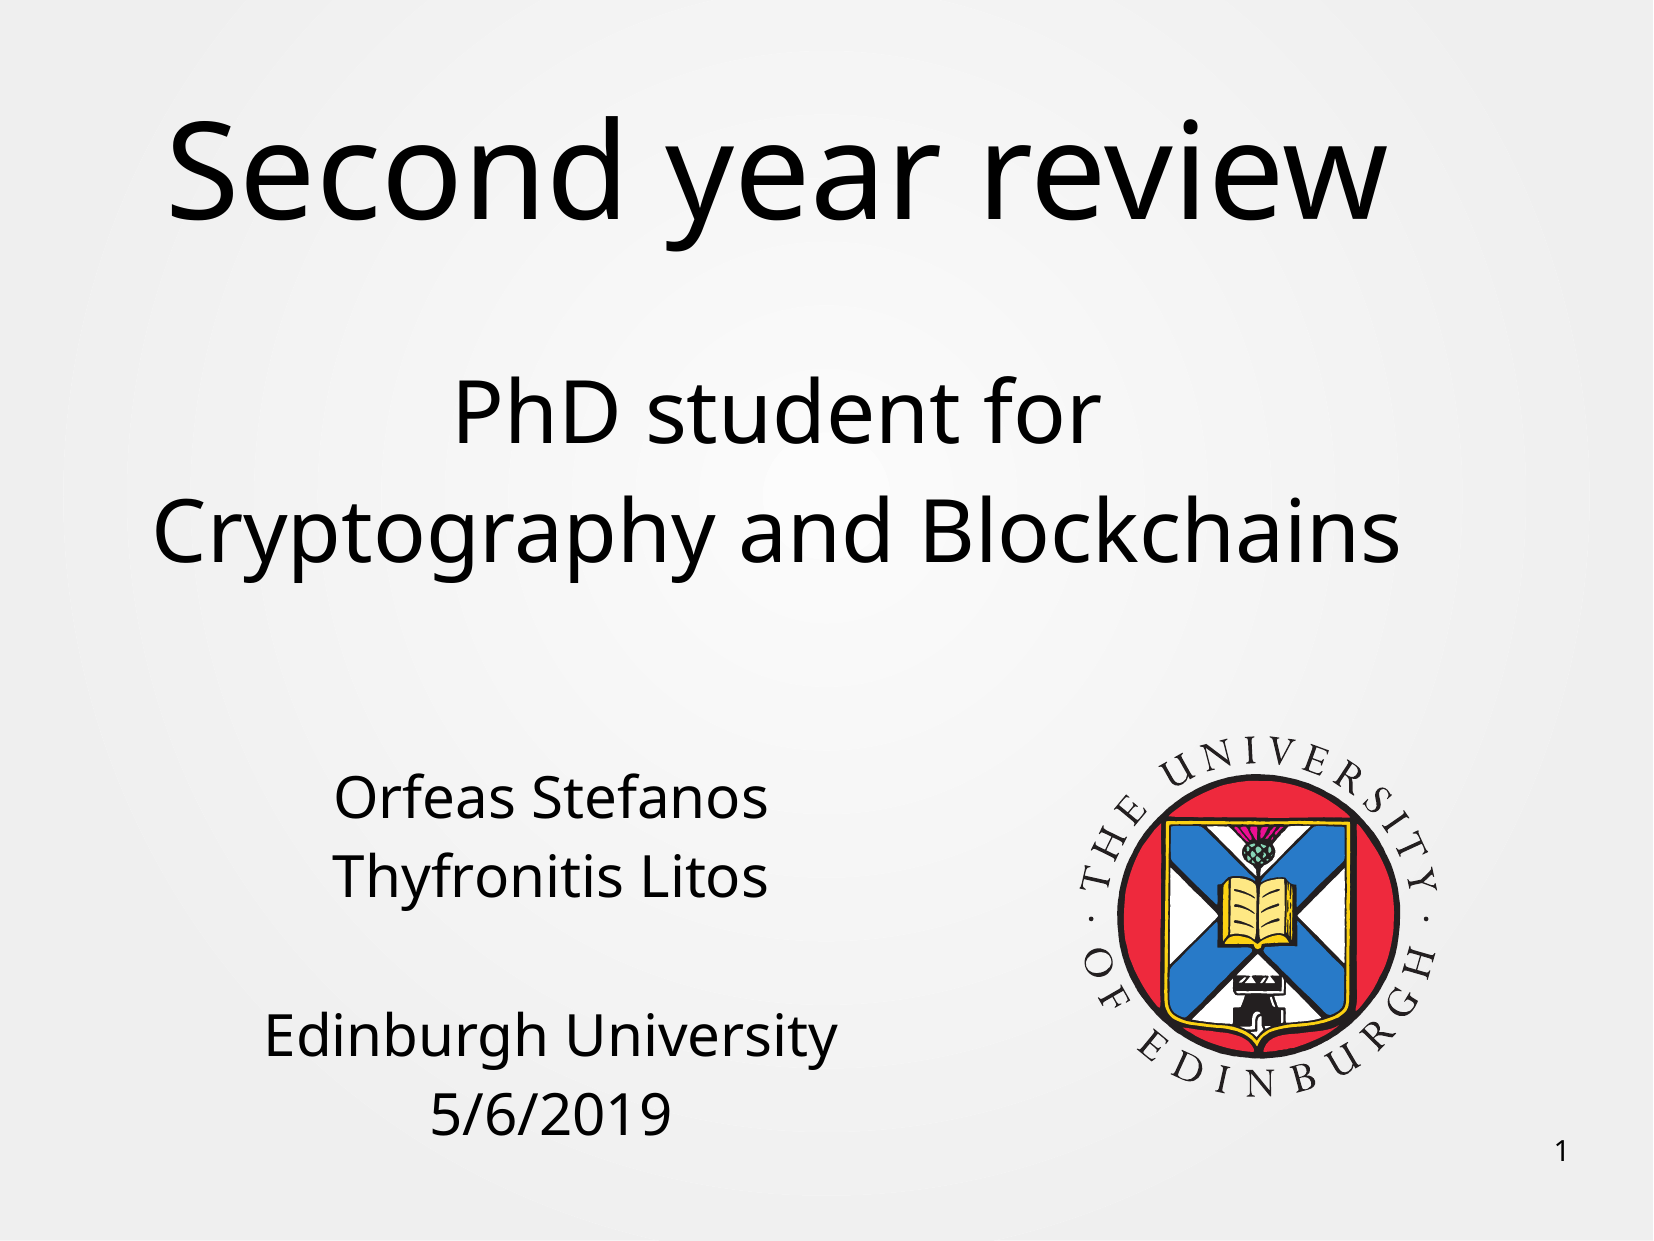

# Second year review PhD student for Cryptography and Blockchains
Orfeas Stefanos Thyfronitis Litos
Edinburgh University 5/6/2019
1